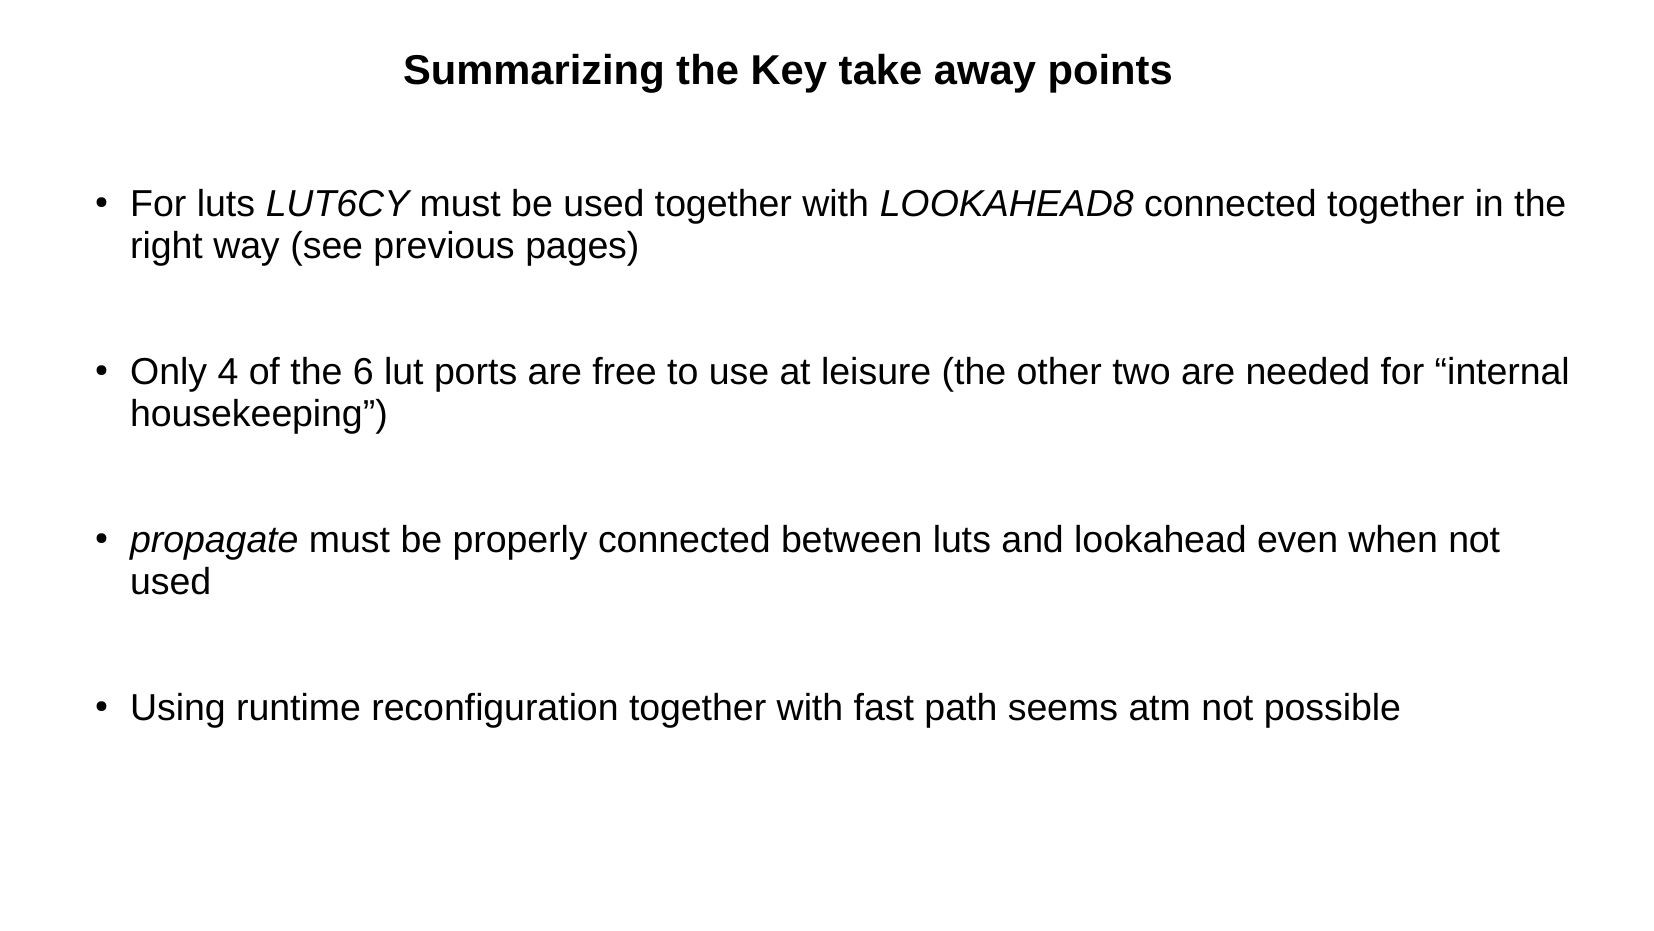

Summarizing the Key take away points
For luts LUT6CY must be used together with LOOKAHEAD8 connected together in the right way (see previous pages)
Only 4 of the 6 lut ports are free to use at leisure (the other two are needed for “internal housekeeping”)
propagate must be properly connected between luts and lookahead even when not used
Using runtime reconfiguration together with fast path seems atm not possible